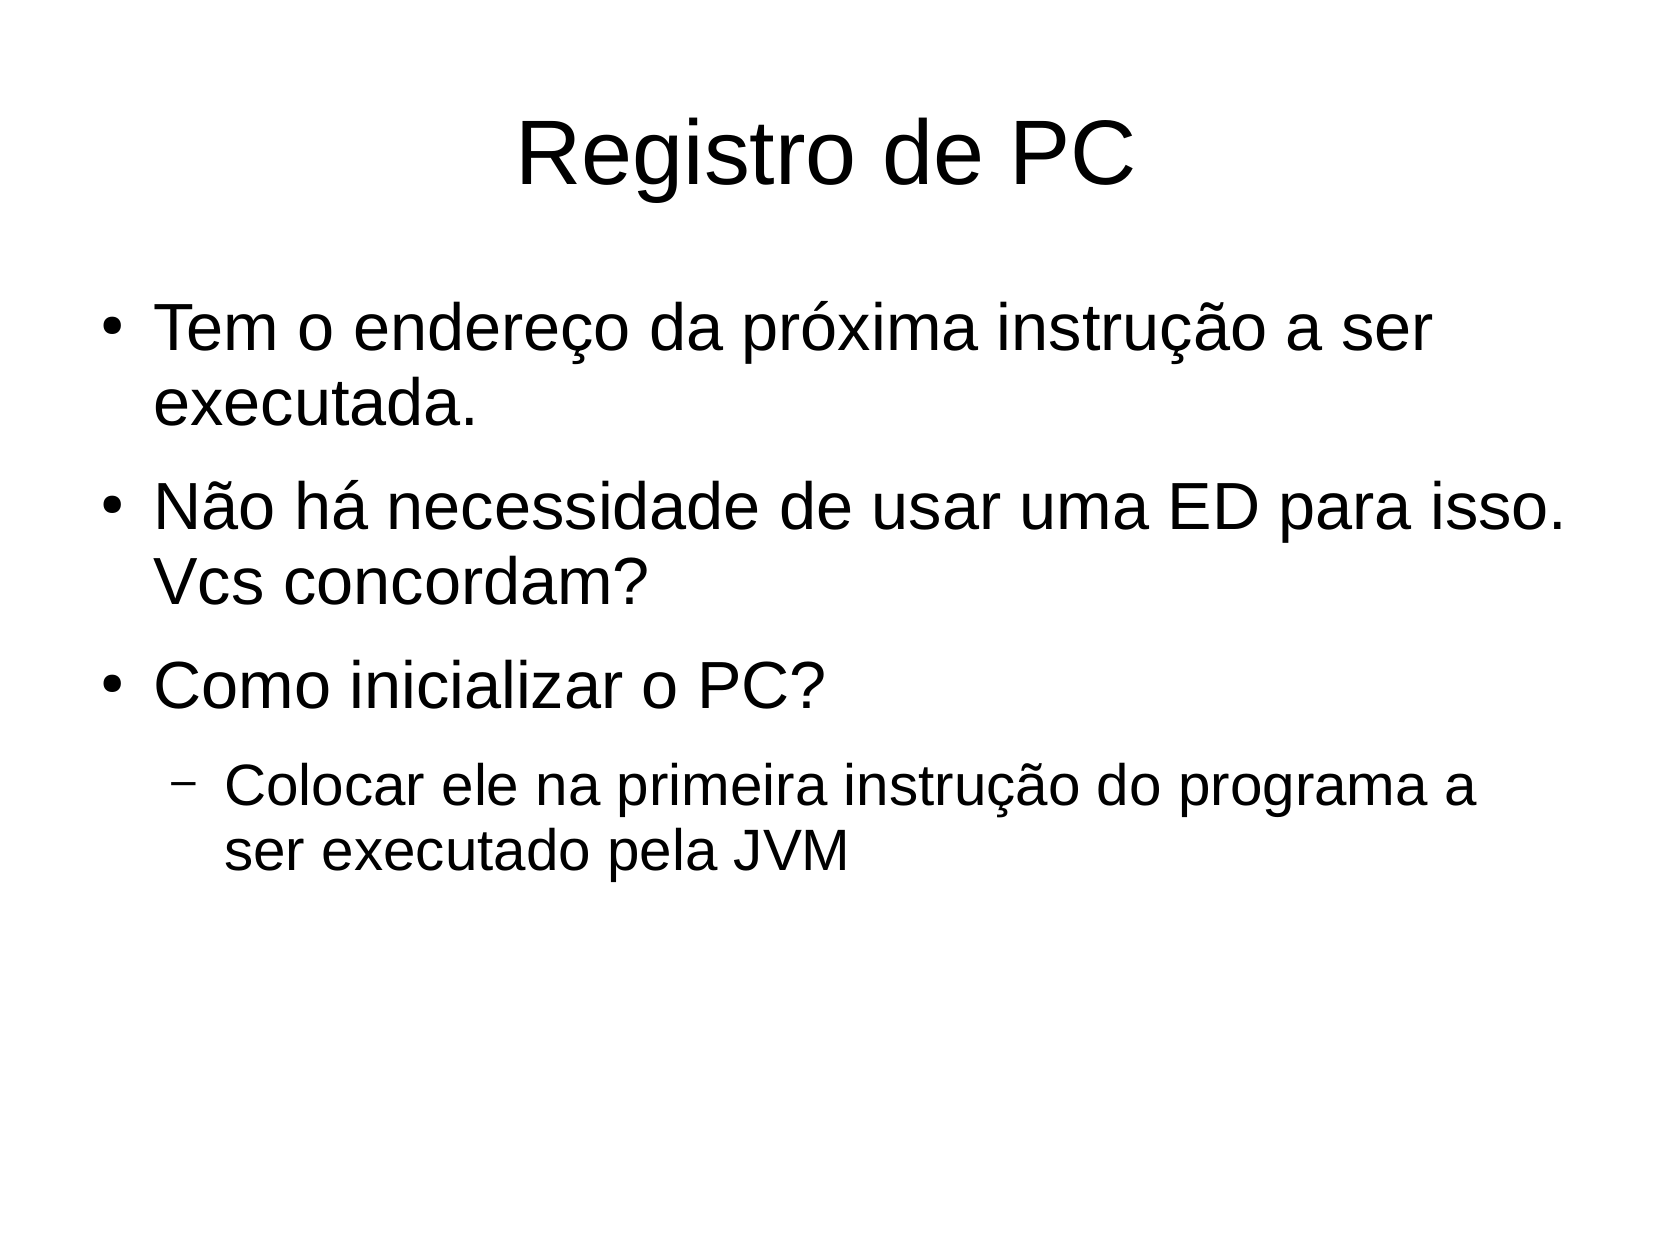

# Registro de PC
Tem o endereço da próxima instrução a ser executada.
Não há necessidade de usar uma ED para isso. Vcs concordam?
Como inicializar o PC?
Colocar ele na primeira instrução do programa a ser executado pela JVM